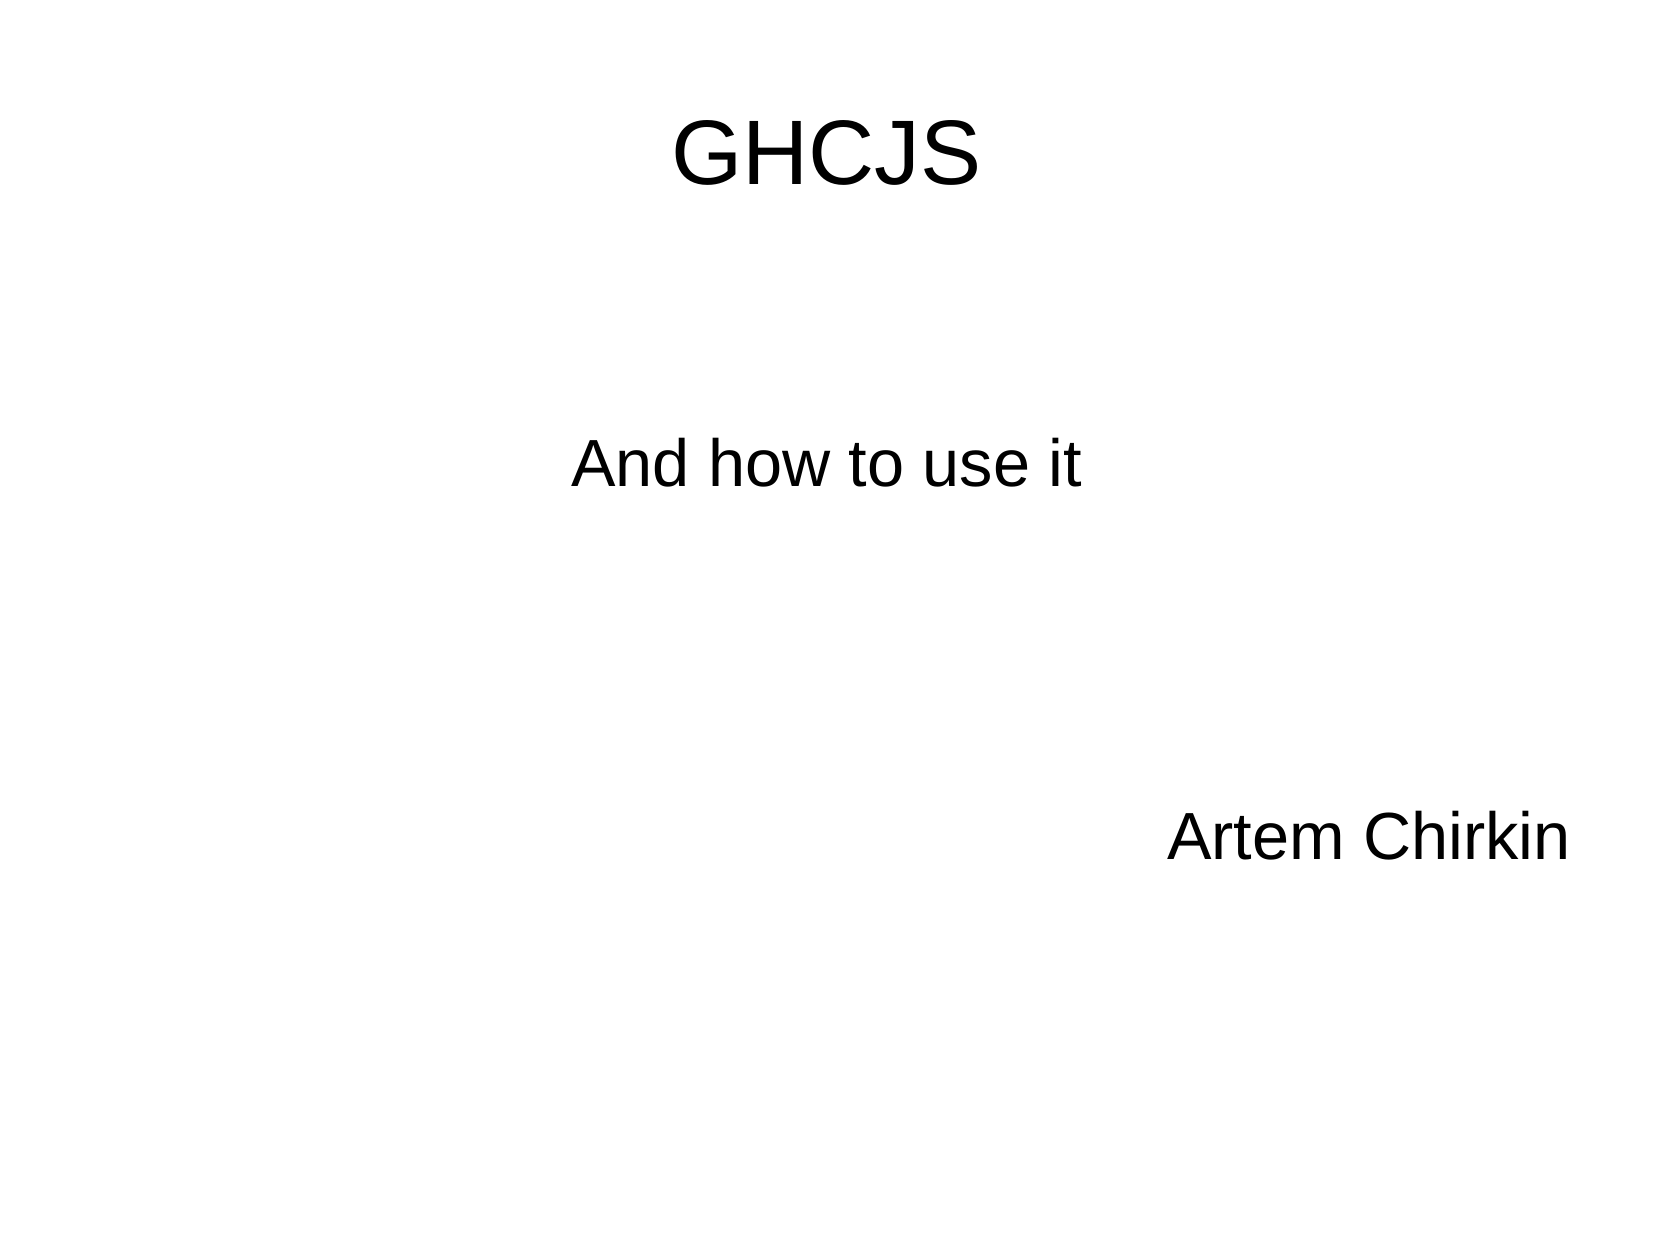

# GHCJS
And how to use it
Artem Chirkin